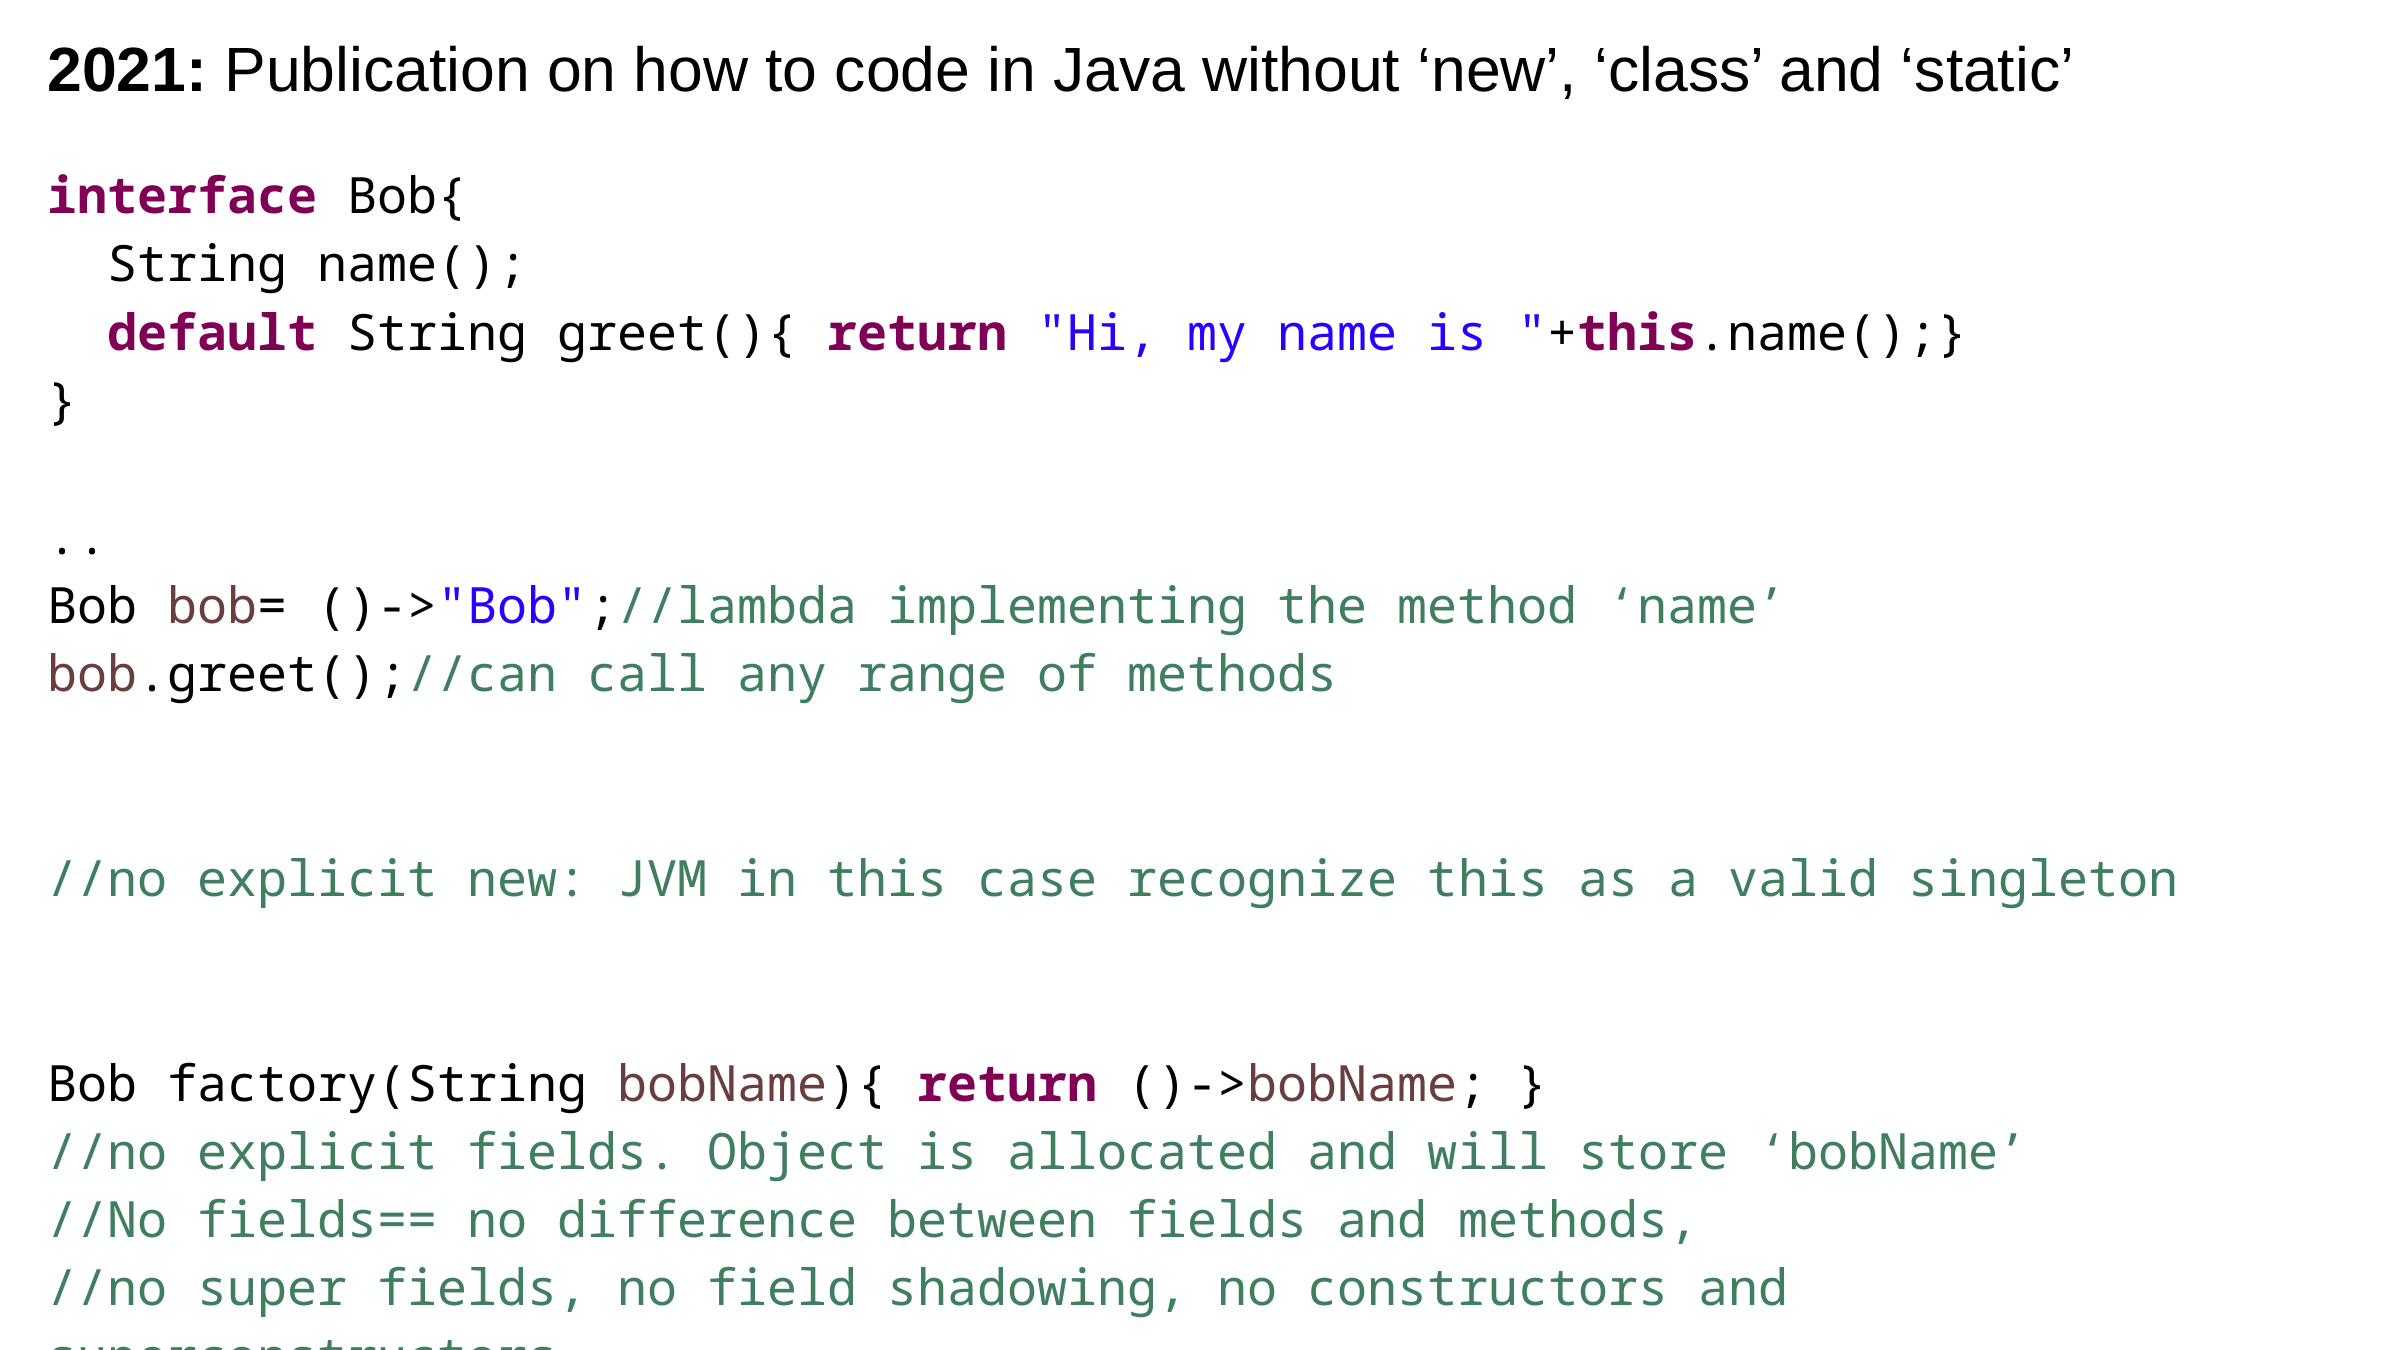

2021: Publication on how to code in Java without ‘new’, ‘class’ and ‘static’
interface Bob{
 String name();
 default String greet(){ return "Hi, my name is "+this.name();}
}
..
Bob bob= ()->"Bob";//lambda implementing the method ‘name’
bob.greet();//can call any range of methods
//no explicit new: JVM in this case recognize this as a valid singleton
Bob factory(String bobName){ return ()->bobName; }
//no explicit fields. Object is allocated and will store ‘bobName’
//No fields== no difference between fields and methods,
//no super fields, no field shadowing, no constructors and superconstructors,
//no field initialization order, etc etc..
That is, a simple and elegant language is hiding inside of Java 8,
but the java syntax is not designed to be used in this way...